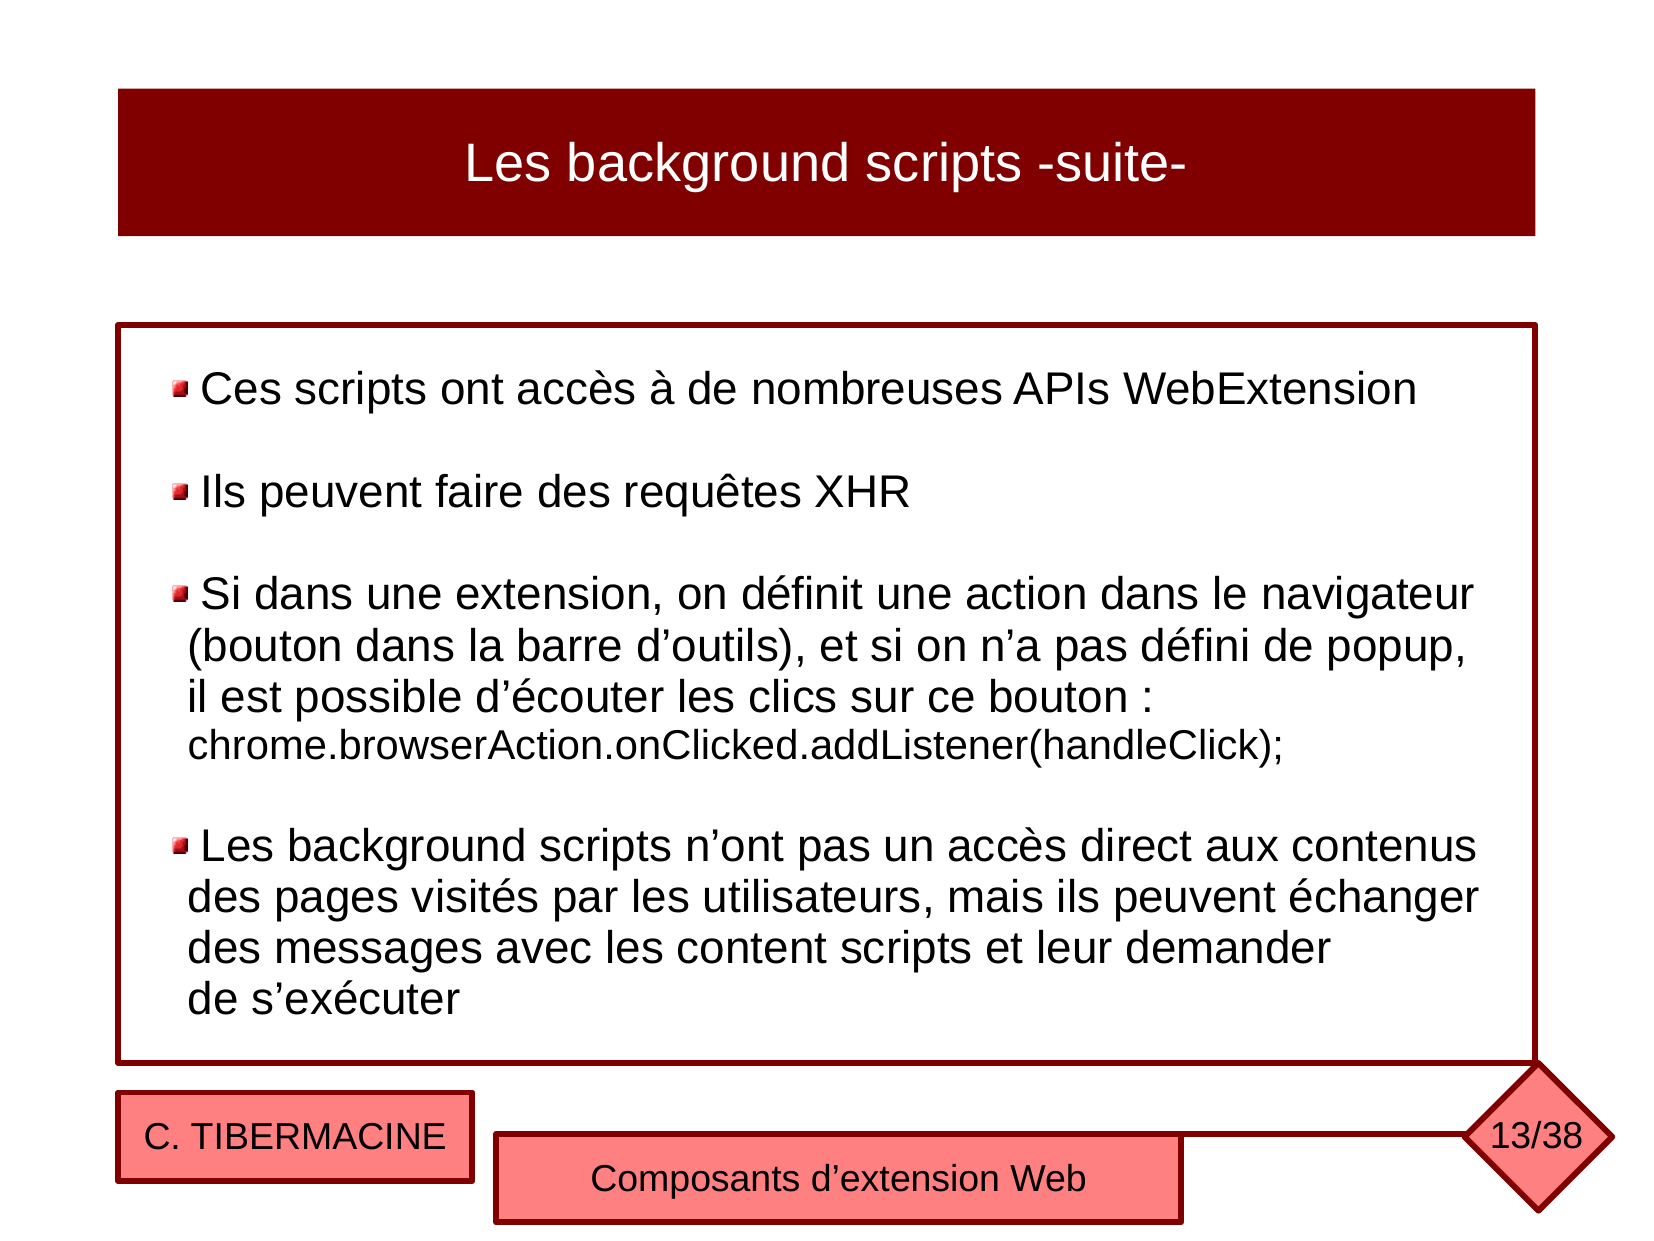

Les background scripts -suite-
 Ces scripts ont accès à de nombreuses APIs WebExtension
 Ils peuvent faire des requêtes XHR
 Si dans une extension, on définit une action dans le navigateur
(bouton dans la barre d’outils), et si on n’a pas défini de popup,
il est possible d’écouter les clics sur ce bouton :
chrome.browserAction.onClicked.addListener(handleClick);
 Les background scripts n’ont pas un accès direct aux contenus
des pages visités par les utilisateurs, mais ils peuvent échanger
des messages avec les content scripts et leur demander
de s’exécuter
C. TIBERMACINE
Composants d’extension Web